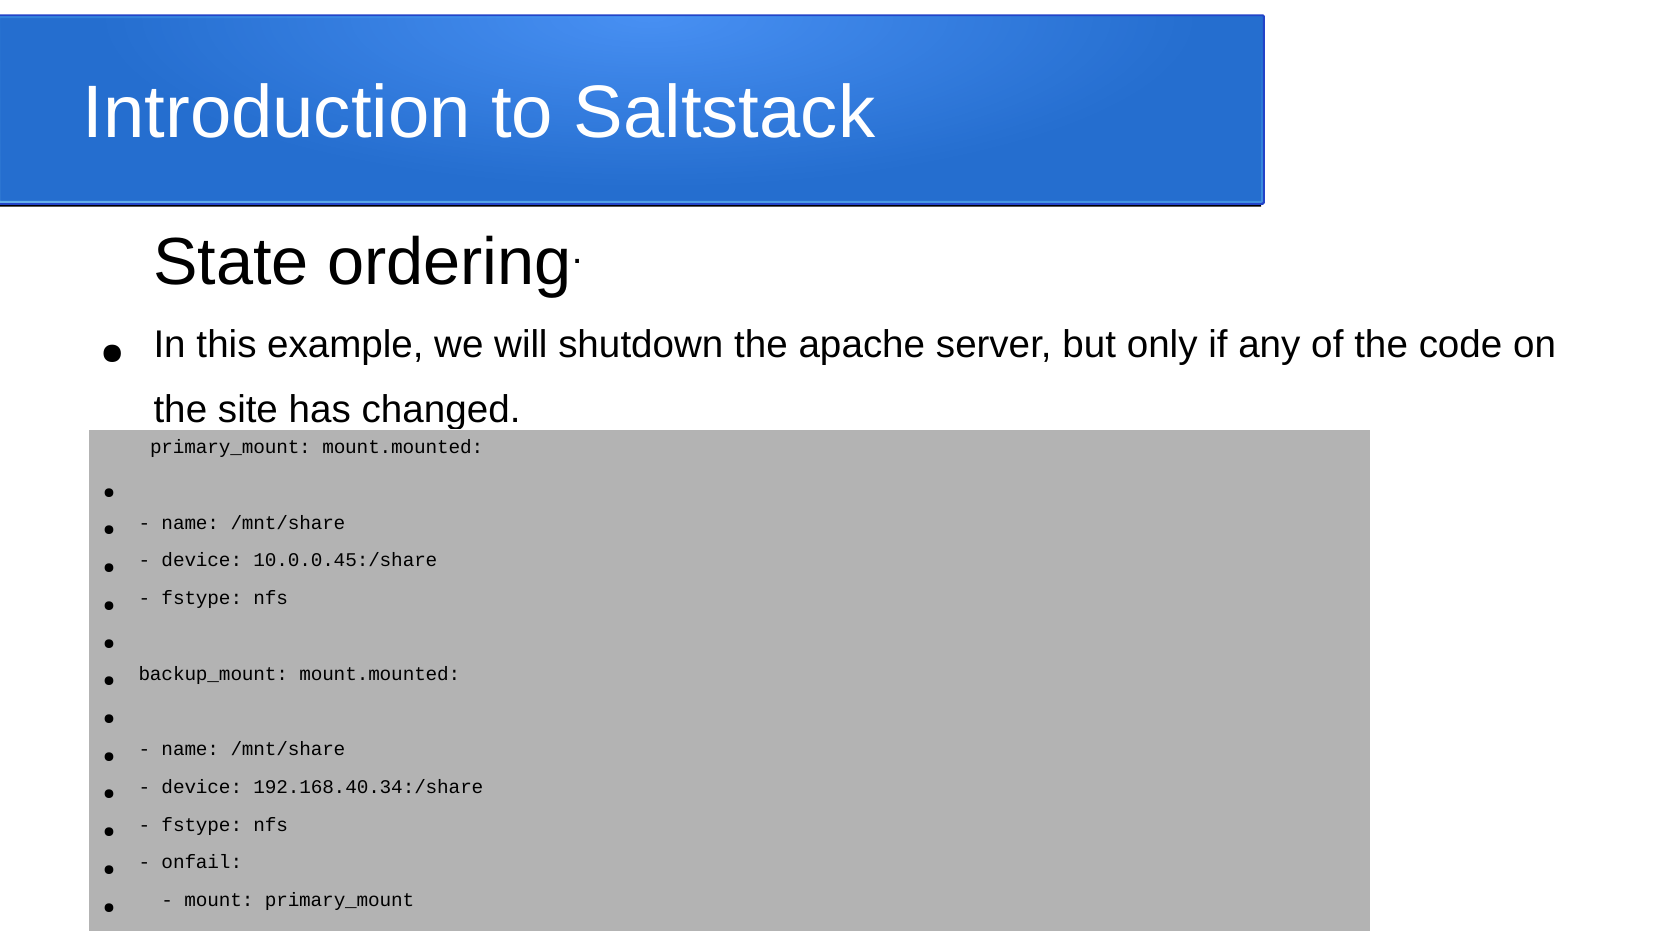

# Introduction to Saltstack
State ordering.
In this example, we will shutdown the apache server, but only if any of the code on the site has changed.
| primary\_mount: mount.mounted: - name: /mnt/share - device: 10.0.0.45:/share - fstype: nfs backup\_mount: mount.mounted: - name: /mnt/share - device: 192.168.40.34:/share - fstype: nfs - onfail: - mount: primary\_mount |
| --- |